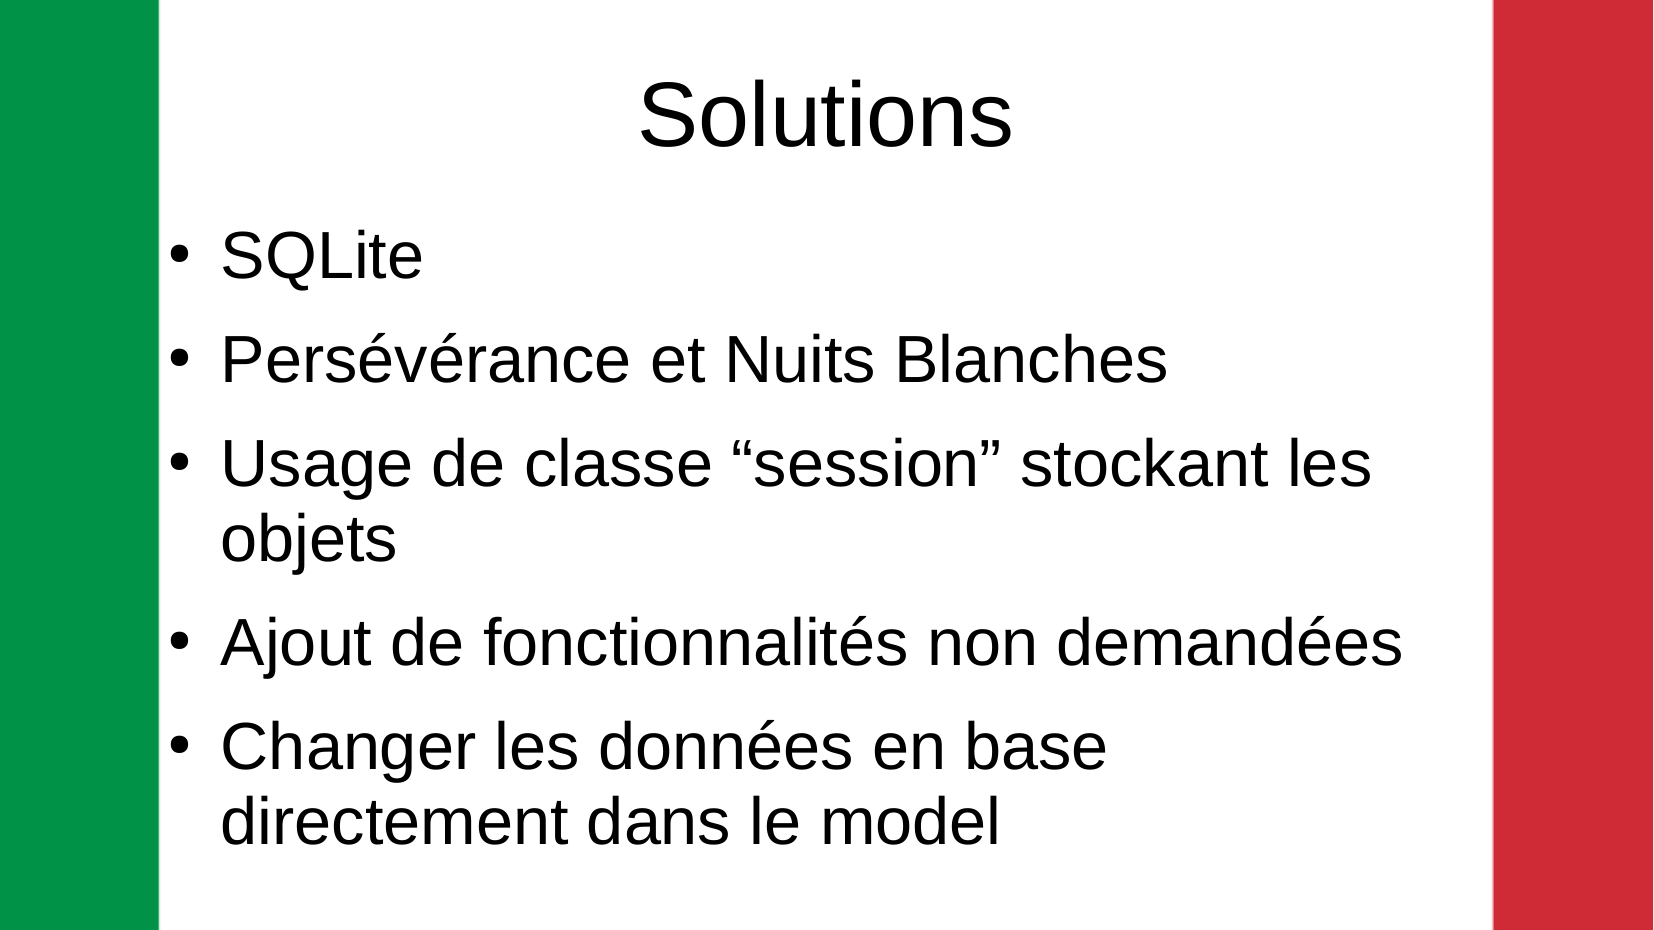

# Solutions
SQLite
Persévérance et Nuits Blanches
Usage de classe “session” stockant les objets
Ajout de fonctionnalités non demandées
Changer les données en base directement dans le model